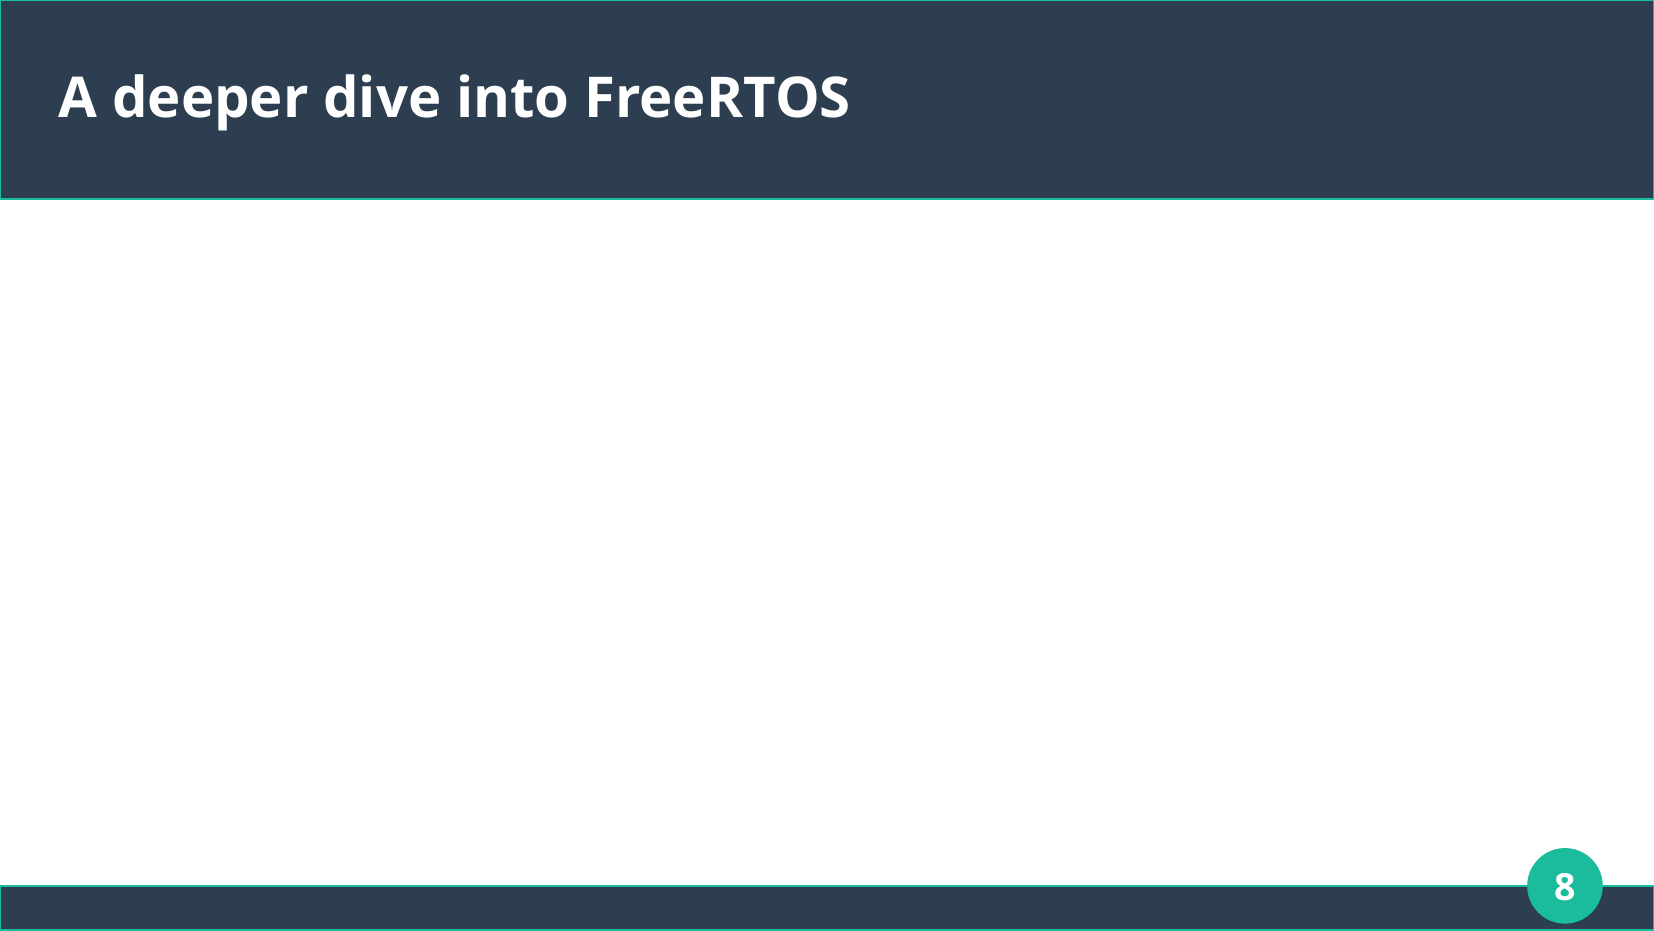

# A deeper dive into FreeRTOS
8